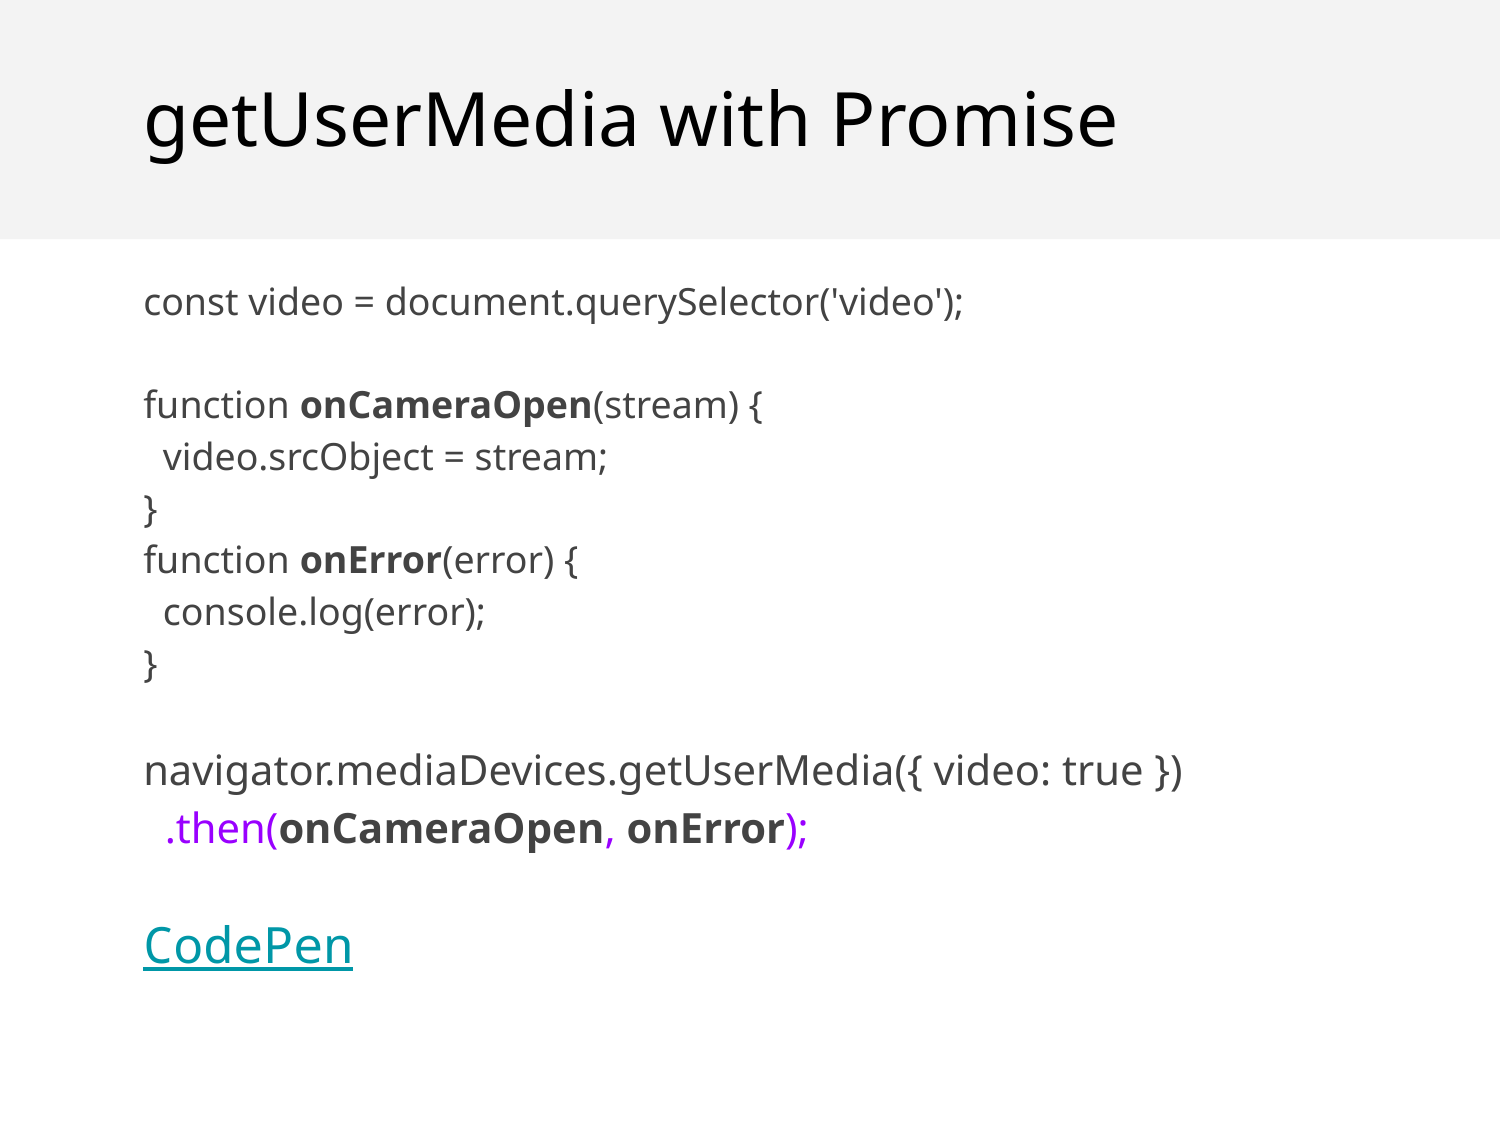

# getUserMedia with Promise
const video = document.querySelector('video');
function onCameraOpen(stream) {
 video.srcObject = stream;
}
function onError(error) {
 console.log(error);
}
navigator.mediaDevices.getUserMedia({ video: true })
 .then(onCameraOpen, onError);
CodePen